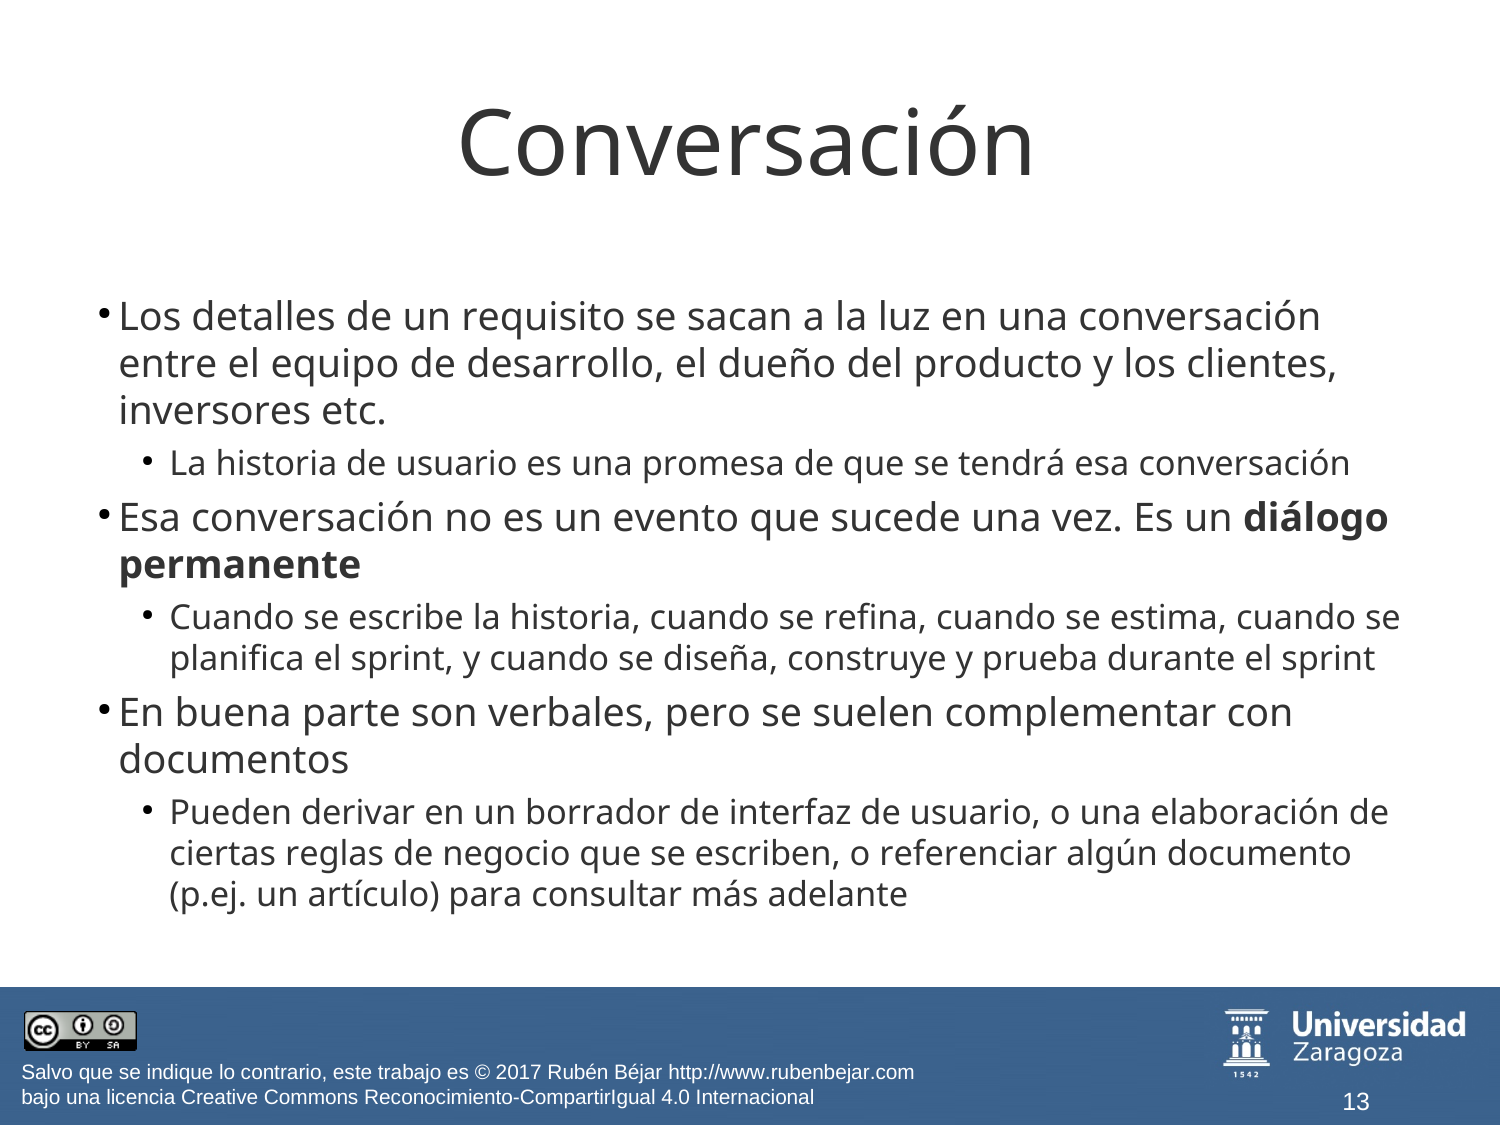

# Conversación
Los detalles de un requisito se sacan a la luz en una conversación entre el equipo de desarrollo, el dueño del producto y los clientes, inversores etc.
La historia de usuario es una promesa de que se tendrá esa conversación
Esa conversación no es un evento que sucede una vez. Es un diálogo permanente
Cuando se escribe la historia, cuando se refina, cuando se estima, cuando se planifica el sprint, y cuando se diseña, construye y prueba durante el sprint
En buena parte son verbales, pero se suelen complementar con documentos
Pueden derivar en un borrador de interfaz de usuario, o una elaboración de ciertas reglas de negocio que se escriben, o referenciar algún documento (p.ej. un artículo) para consultar más adelante